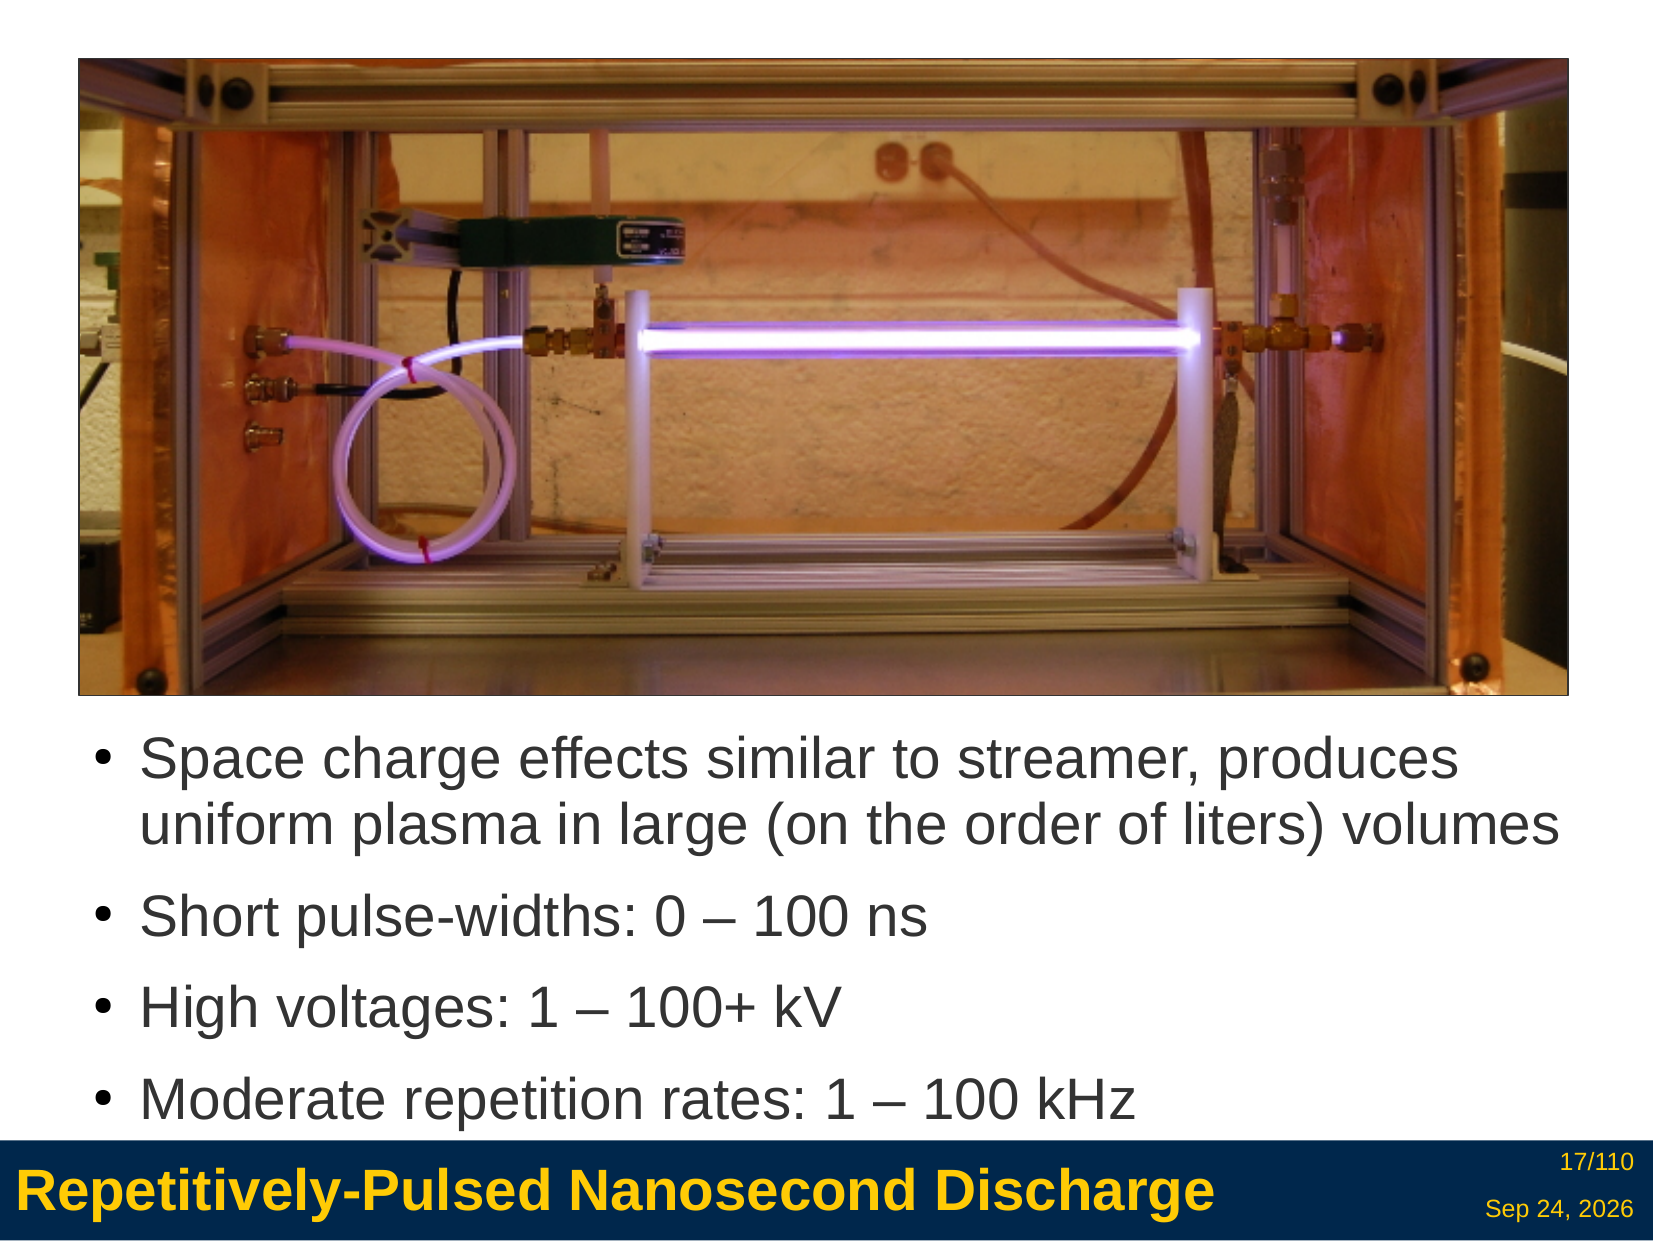

Space charge effects similar to streamer, produces uniform plasma in large (on the order of liters) volumes
Short pulse-widths: 0 – 100 ns
High voltages: 1 – 100+ kV
Moderate repetition rates: 1 – 100 kHz
# Repetitively-Pulsed Nanosecond Discharge
17